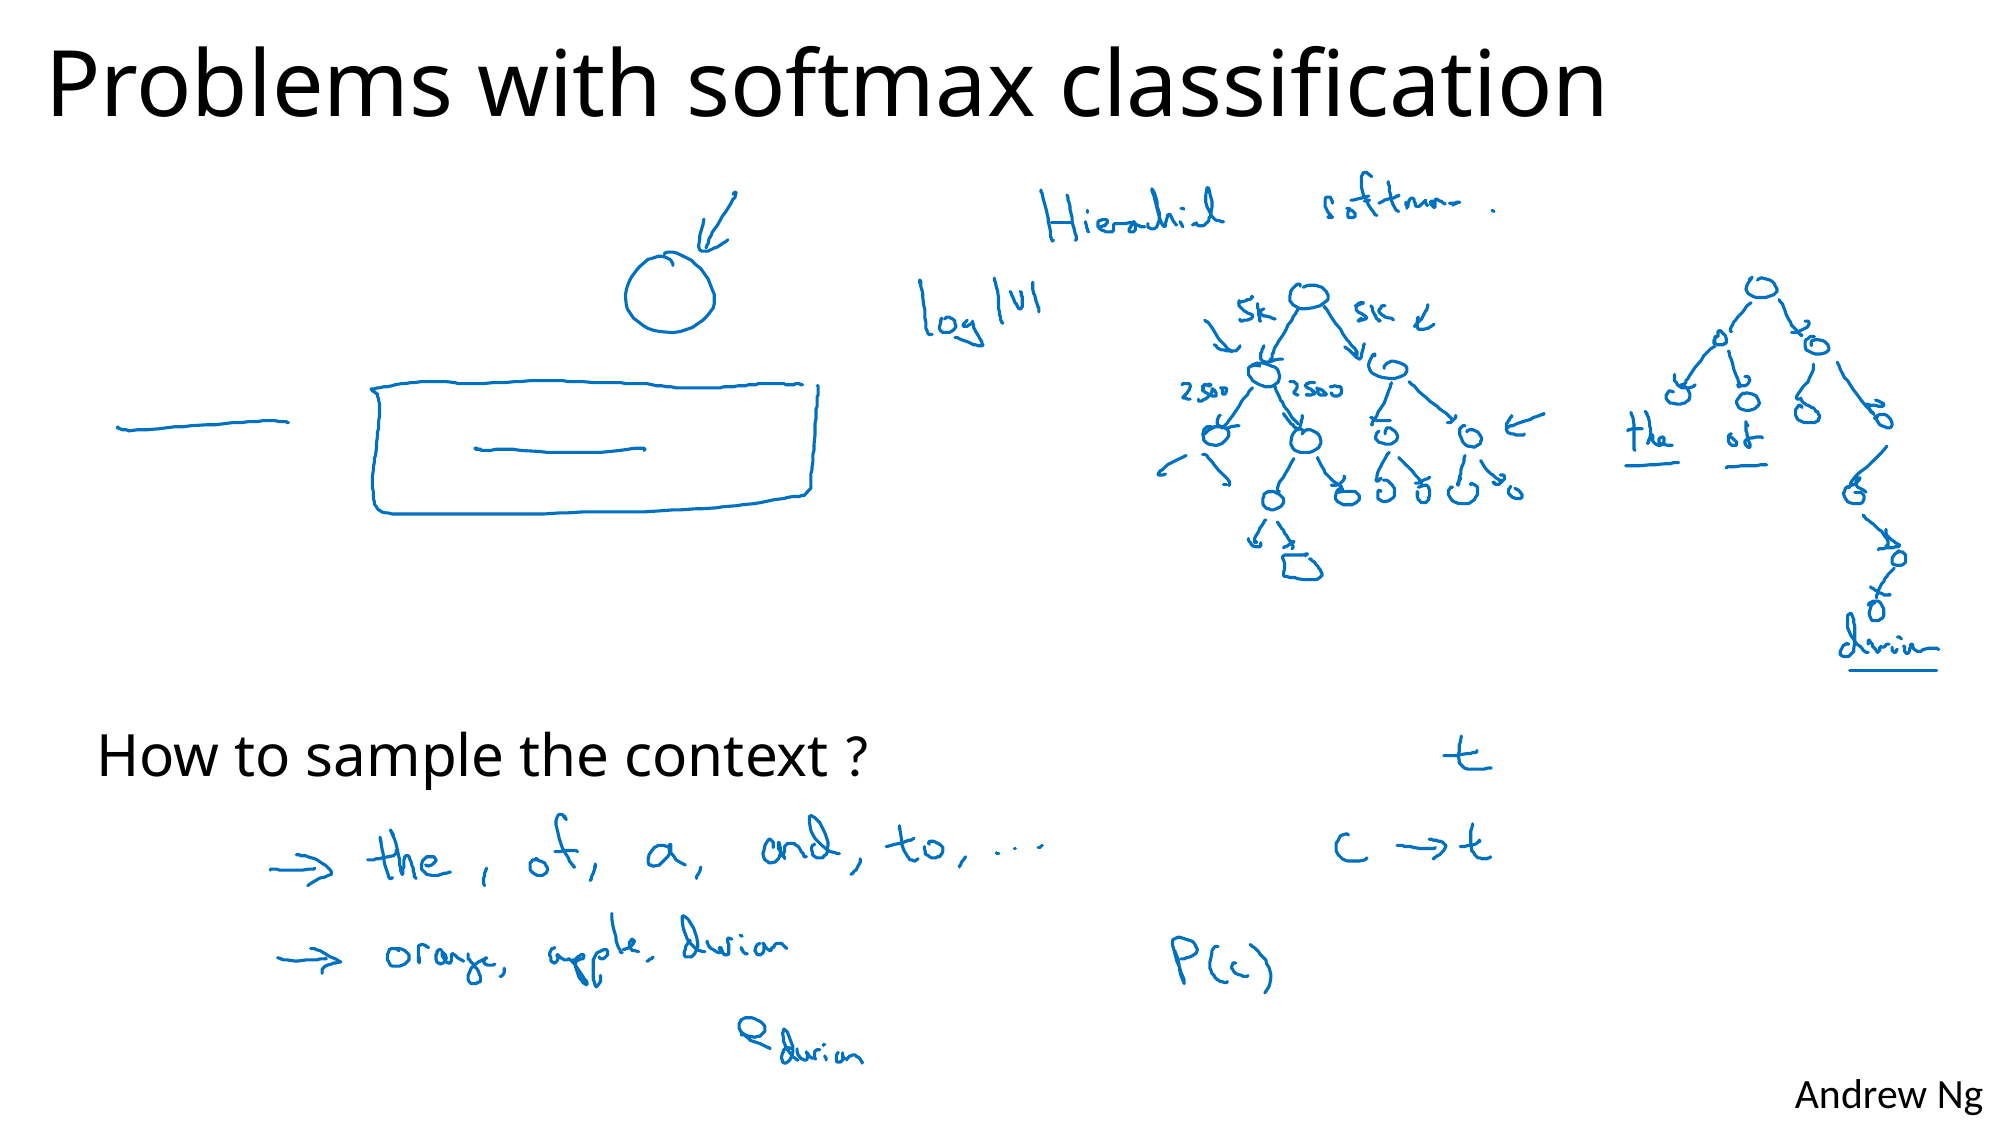

# Problems with softmax classification
How to sample the context ?